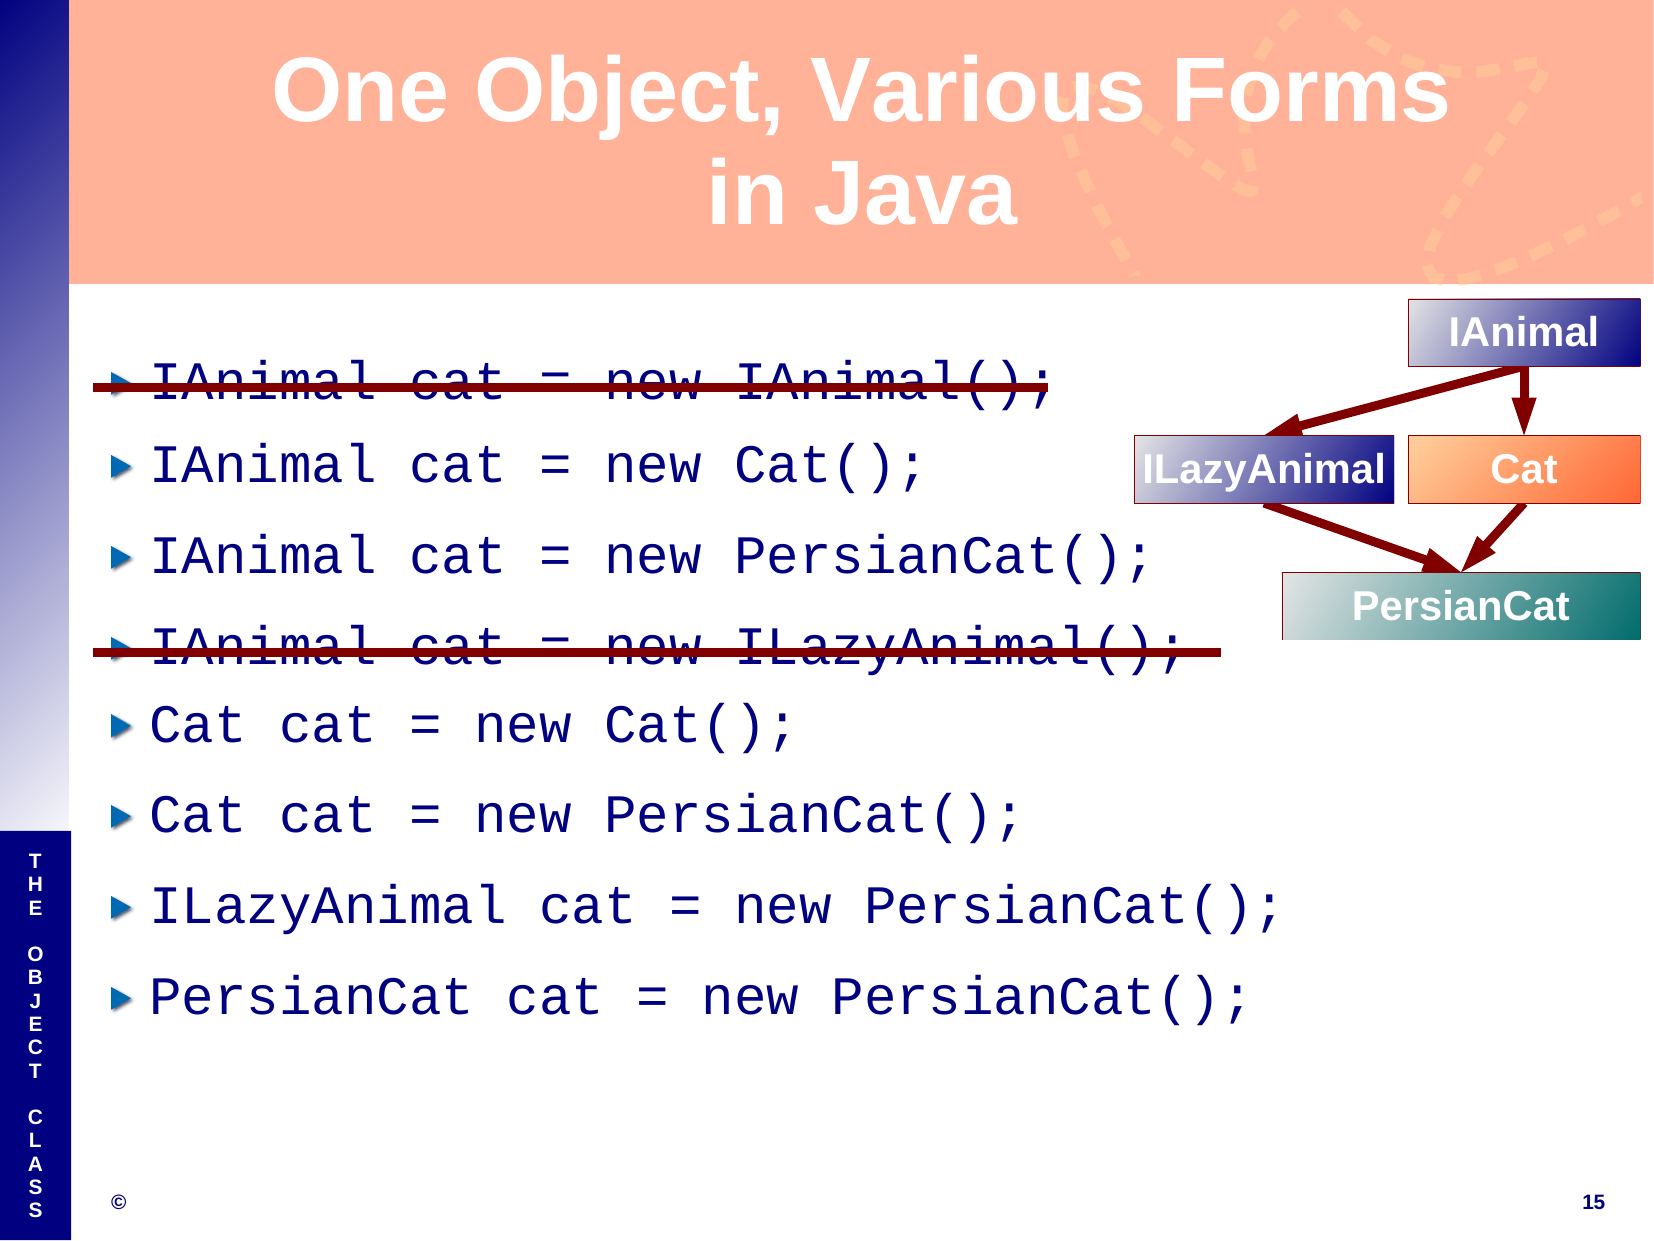

One Object, Various Forms
in Java
IAnimal
# IAnimal cat = new IAnimal();
ILazyAnimal
Cat
IAnimal cat = new Cat();
IAnimal cat = new PersianCat();
IAnimal cat = new ILazyAnimal();
PersianCat
Cat cat = new Cat();
Cat cat = new PersianCat();
ILazyAnimal cat = new PersianCat();
PersianCat cat = new PersianCat();
T
H
E
O
B
J
E
C
T
C
L
A
S
S